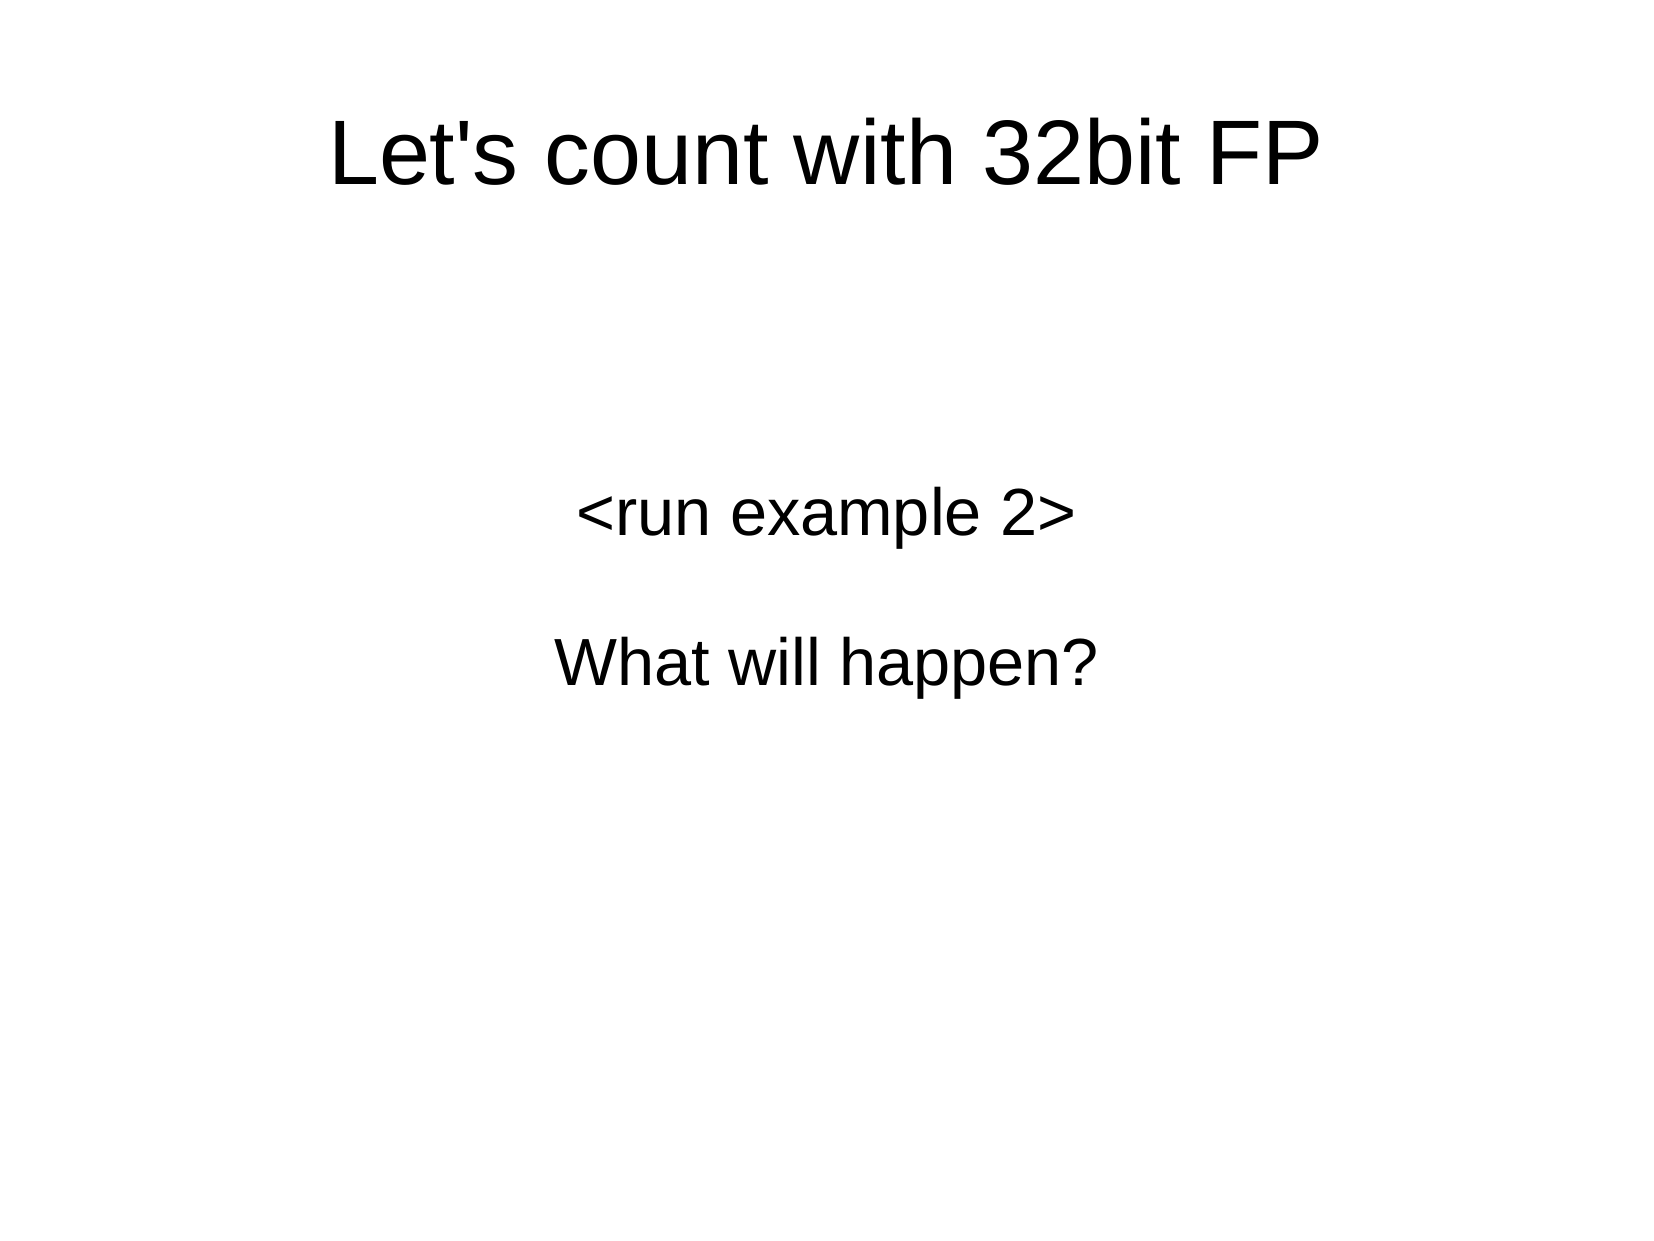

# Let's count with 32bit FP
<run example 2>
What will happen?